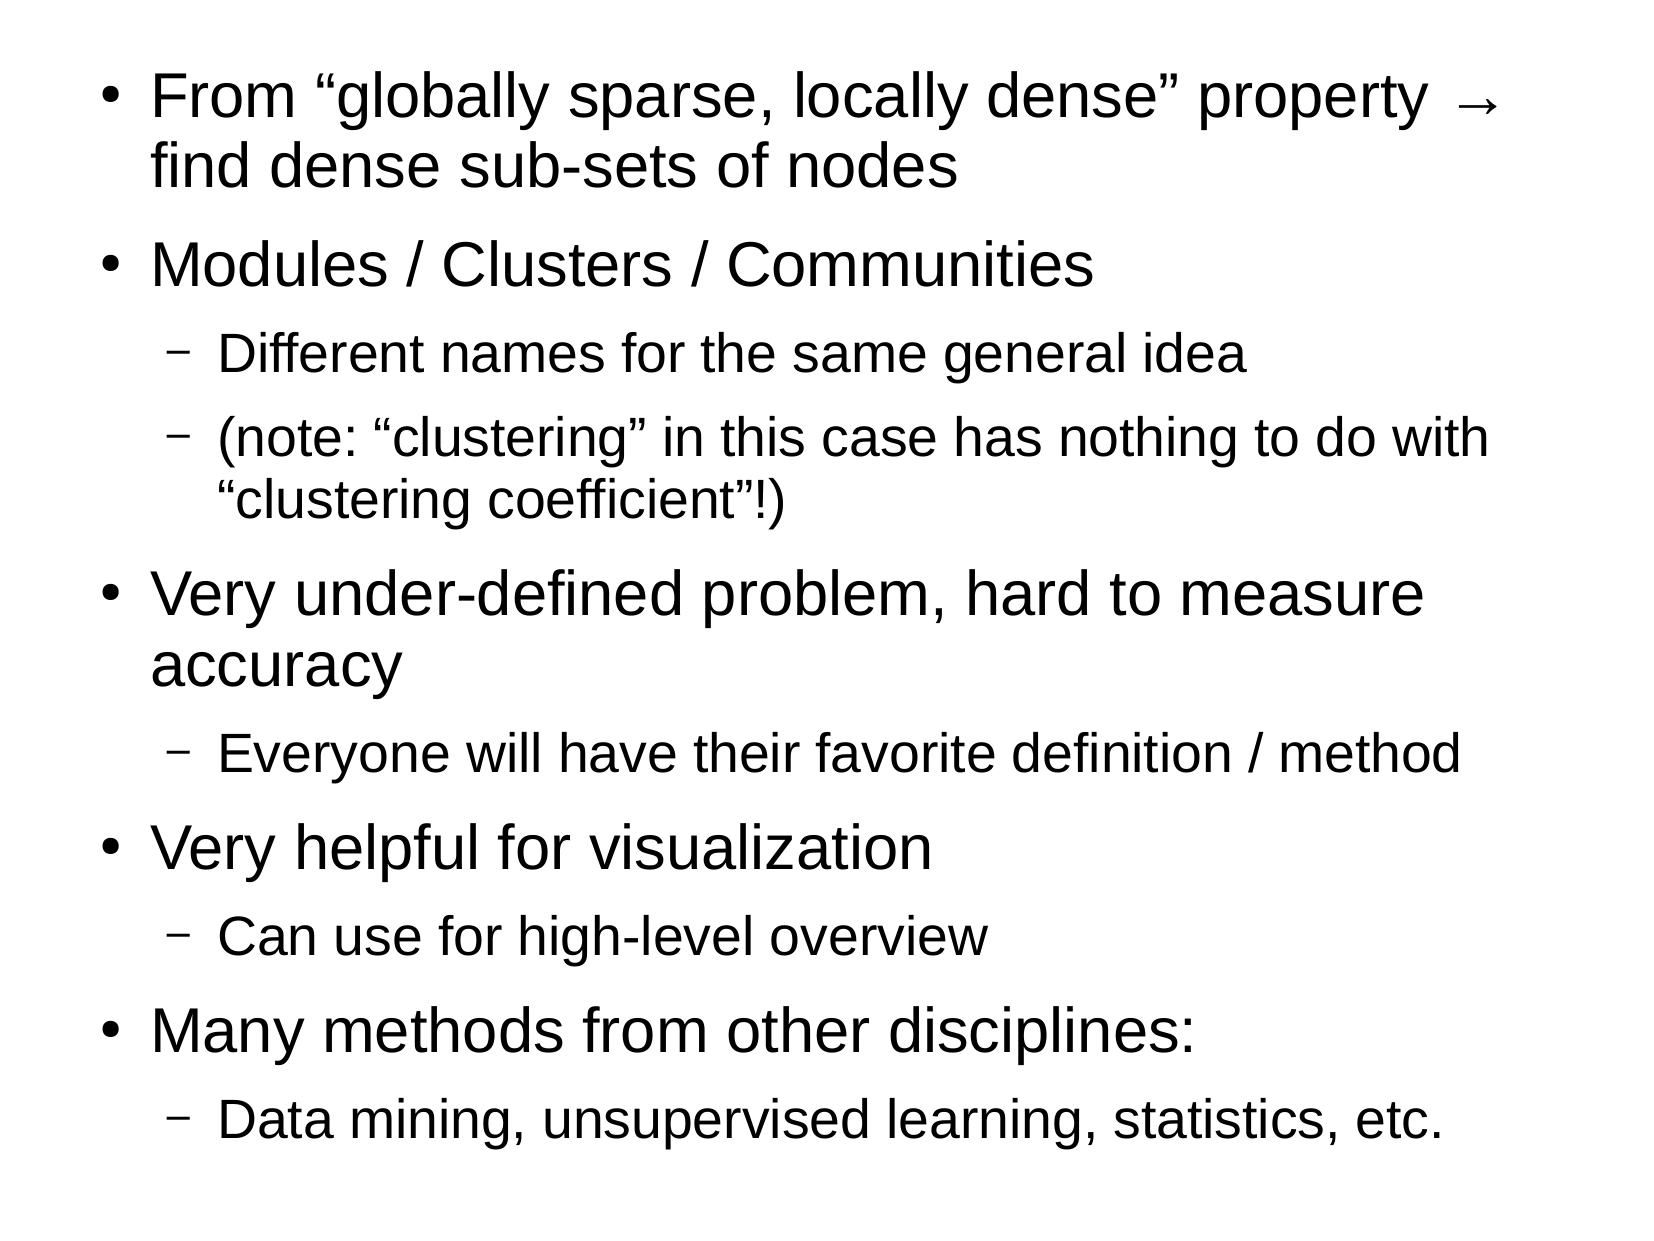

# From “globally sparse, locally dense” property → find dense sub-sets of nodes
Modules / Clusters / Communities
Different names for the same general idea
(note: “clustering” in this case has nothing to do with “clustering coefficient”!)
Very under-defined problem, hard to measure accuracy
Everyone will have their favorite definition / method
Very helpful for visualization
Can use for high-level overview
Many methods from other disciplines:
Data mining, unsupervised learning, statistics, etc.